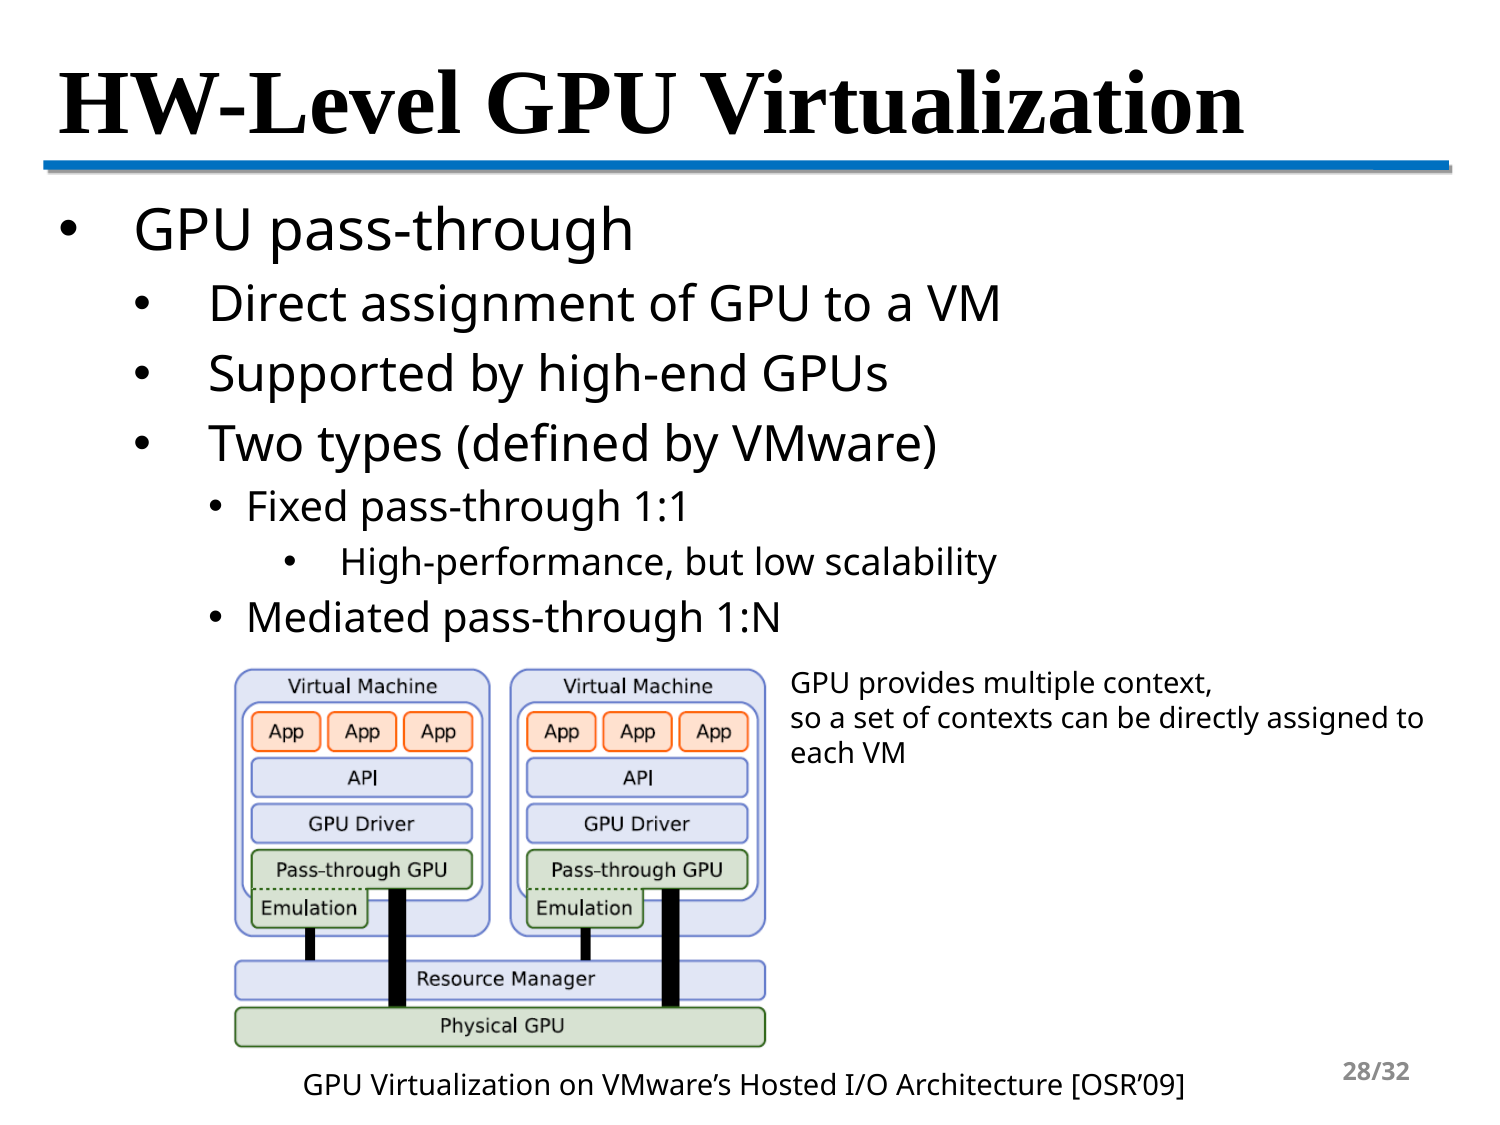

# HW-Level GPU Virtualization
GPU pass-through
Direct assignment of GPU to a VM
Supported by high-end GPUs
Two types (defined by VMware)
Fixed pass-through 1:1
High-performance, but low scalability
Mediated pass-through 1:N
GPU provides multiple context,
so a set of contexts can be directly assigned to
each VM
GPU Virtualization on VMware’s Hosted I/O Architecture [OSR’09]